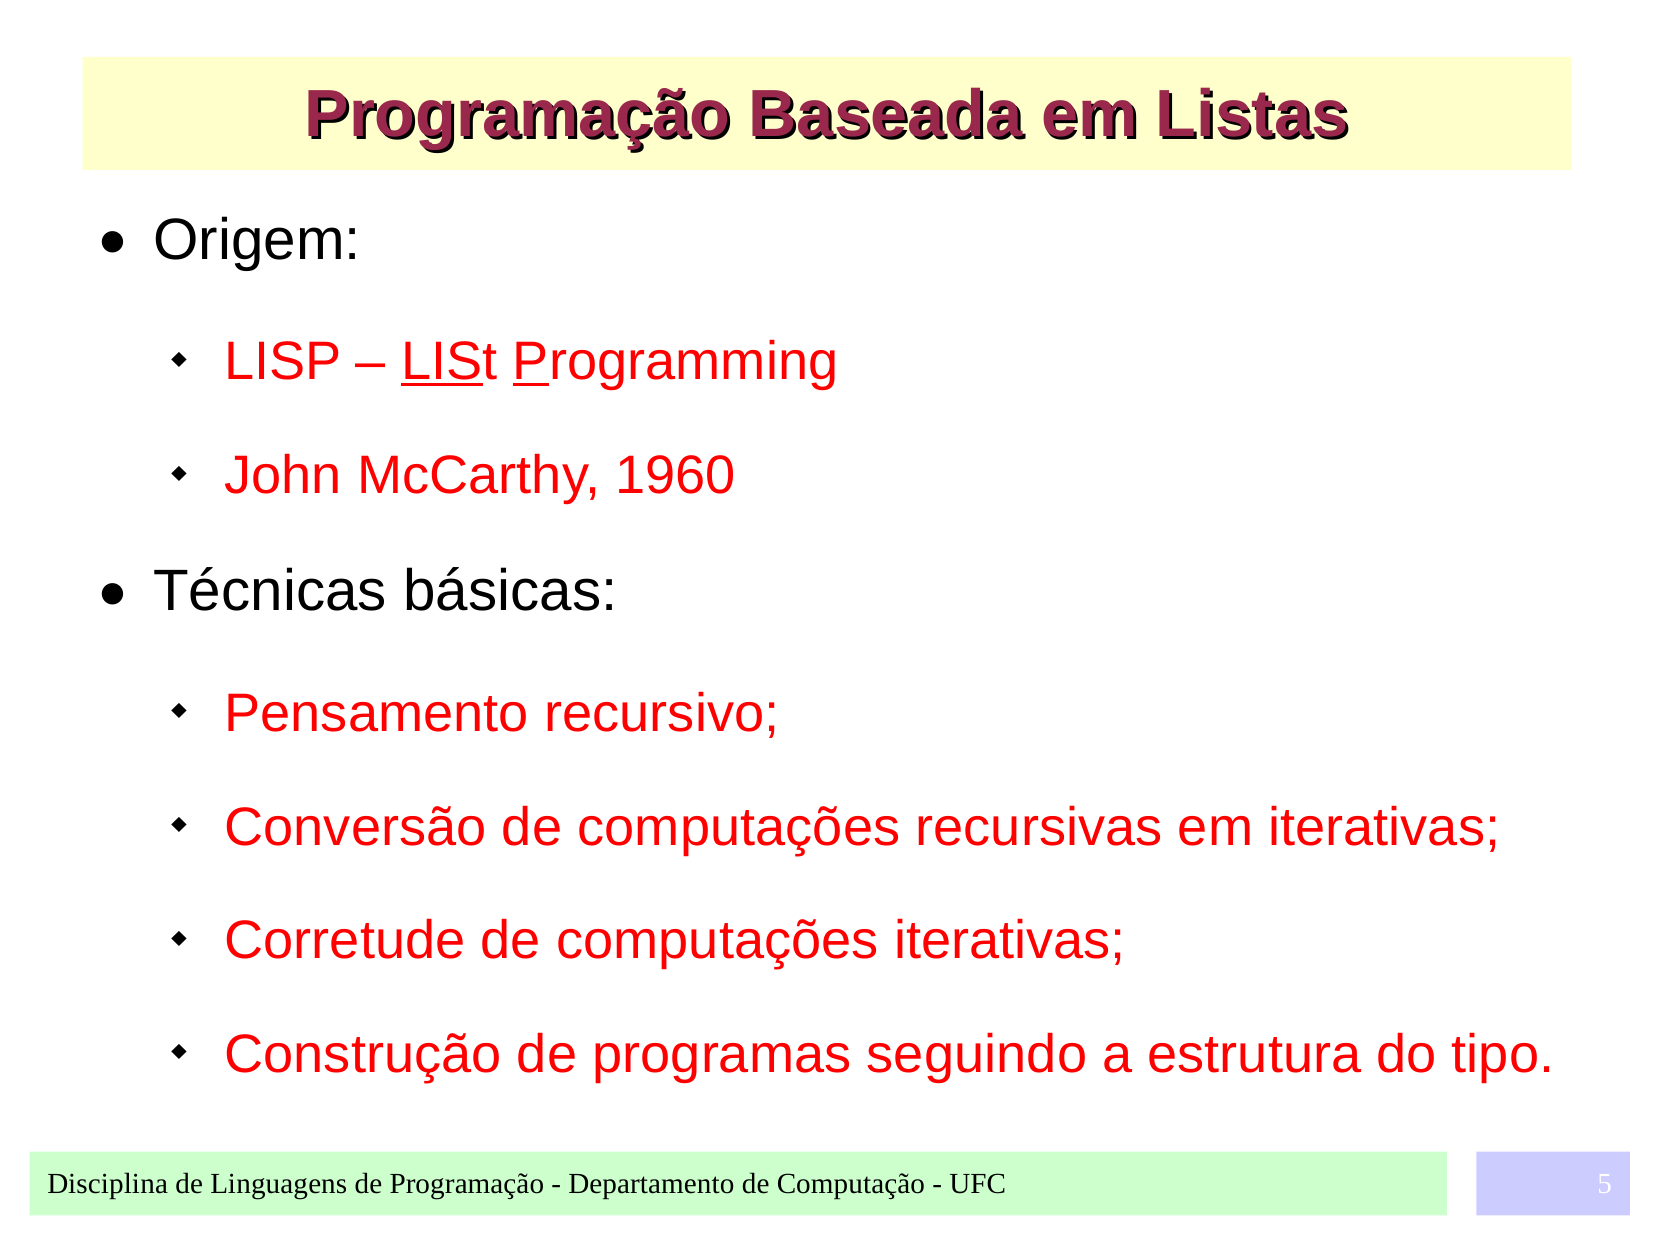

# Programação Baseada em Listas
Origem:
LISP – LISt Programming
John McCarthy, 1960
Técnicas básicas:
Pensamento recursivo;
Conversão de computações recursivas em iterativas;
Corretude de computações iterativas;
Construção de programas seguindo a estrutura do tipo.
Disciplina de Linguagens de Programação - Departamento de Computação - UFC
5